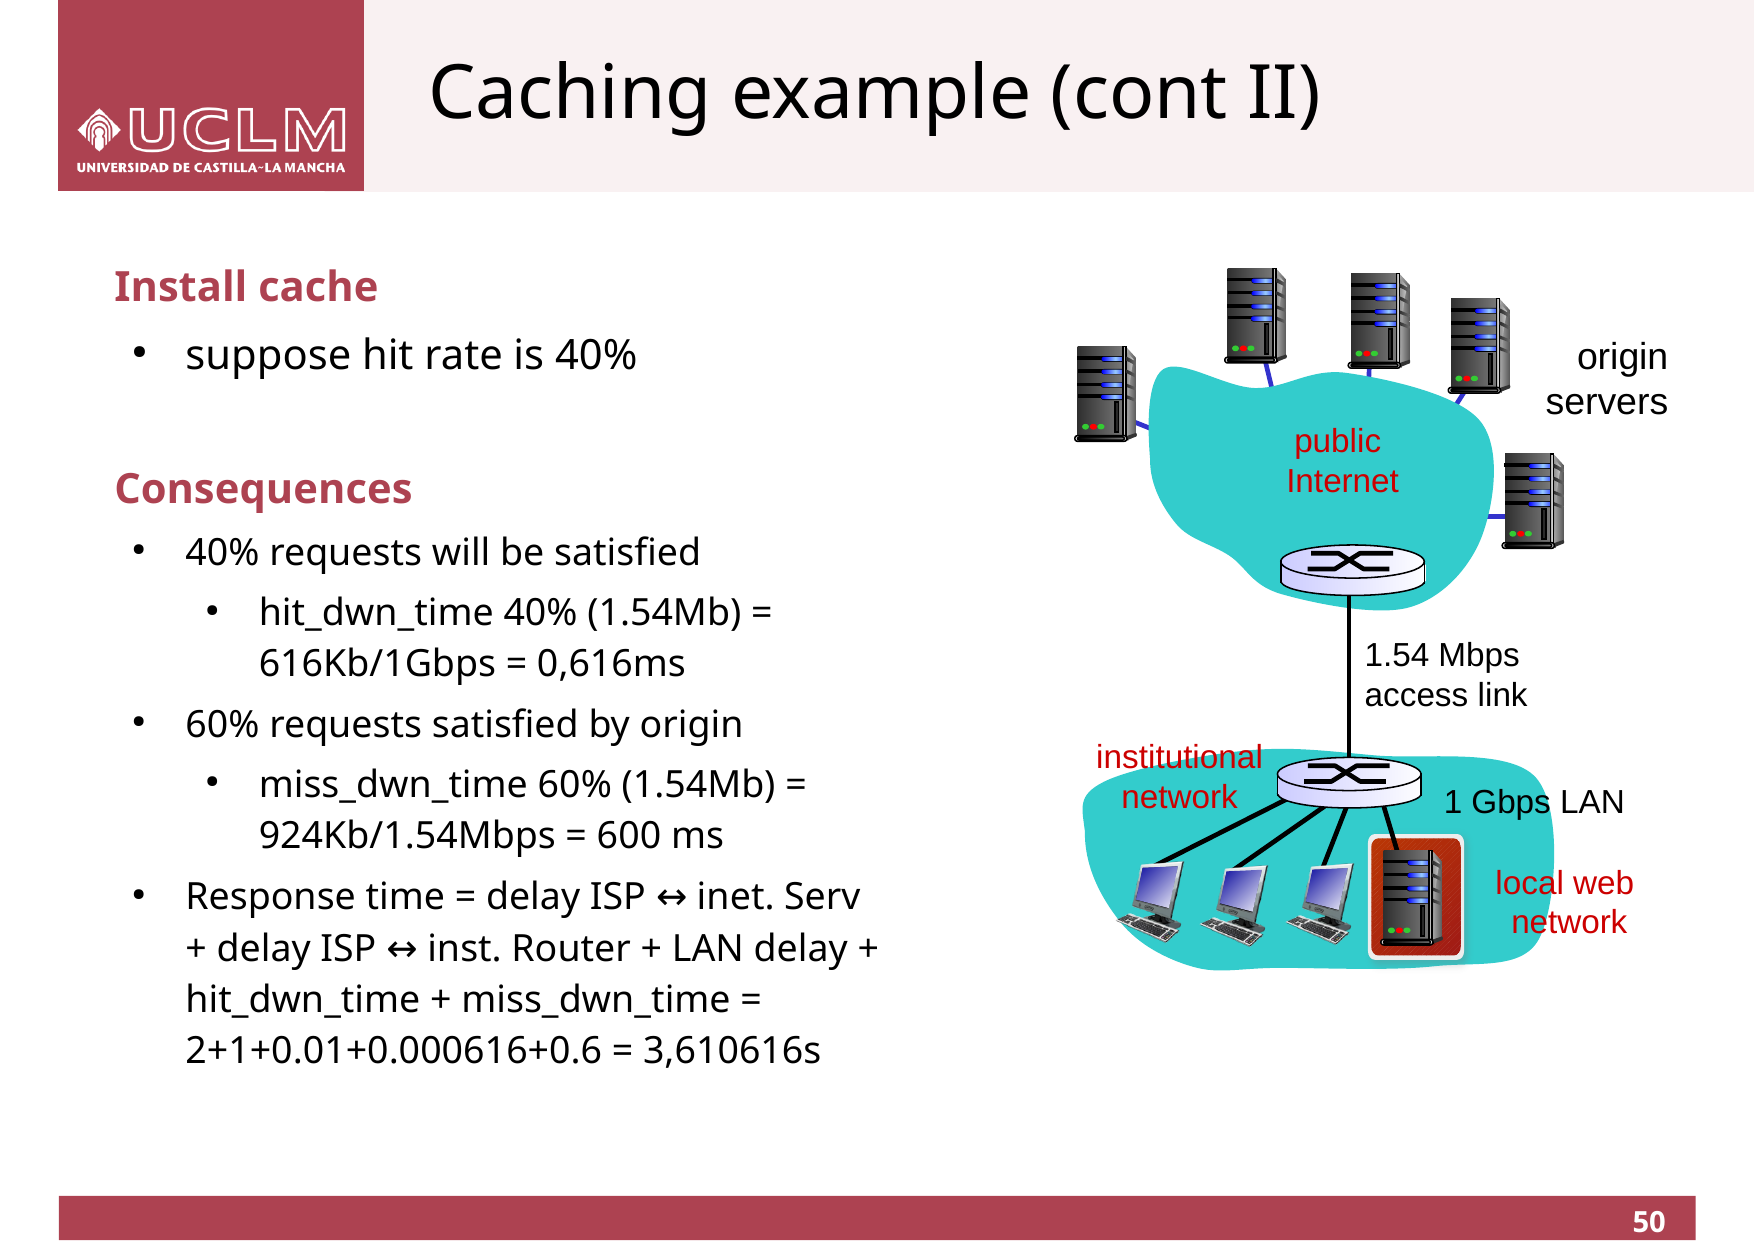

# Caching example (cont II)
Install cache
suppose hit rate is 40%
Consequences
40% requests will be satisfied
hit_dwn_time 40% (1.54Mb) = 616Kb/1Gbps = 0,616ms
60% requests satisfied by origin
miss_dwn_time 60% (1.54Mb) = 924Kb/1.54Mbps = 600 ms
Response time = delay ISP ↔ inet. Serv + delay ISP ↔ inst. Router + LAN delay + hit_dwn_time + miss_dwn_time = 2+1+0.01+0.000616+0.6 = 3,610616s
origin
servers
public
 Internet
1.54 Mbps
access link
institutional
network
1 Gbps LAN
local web
network
50